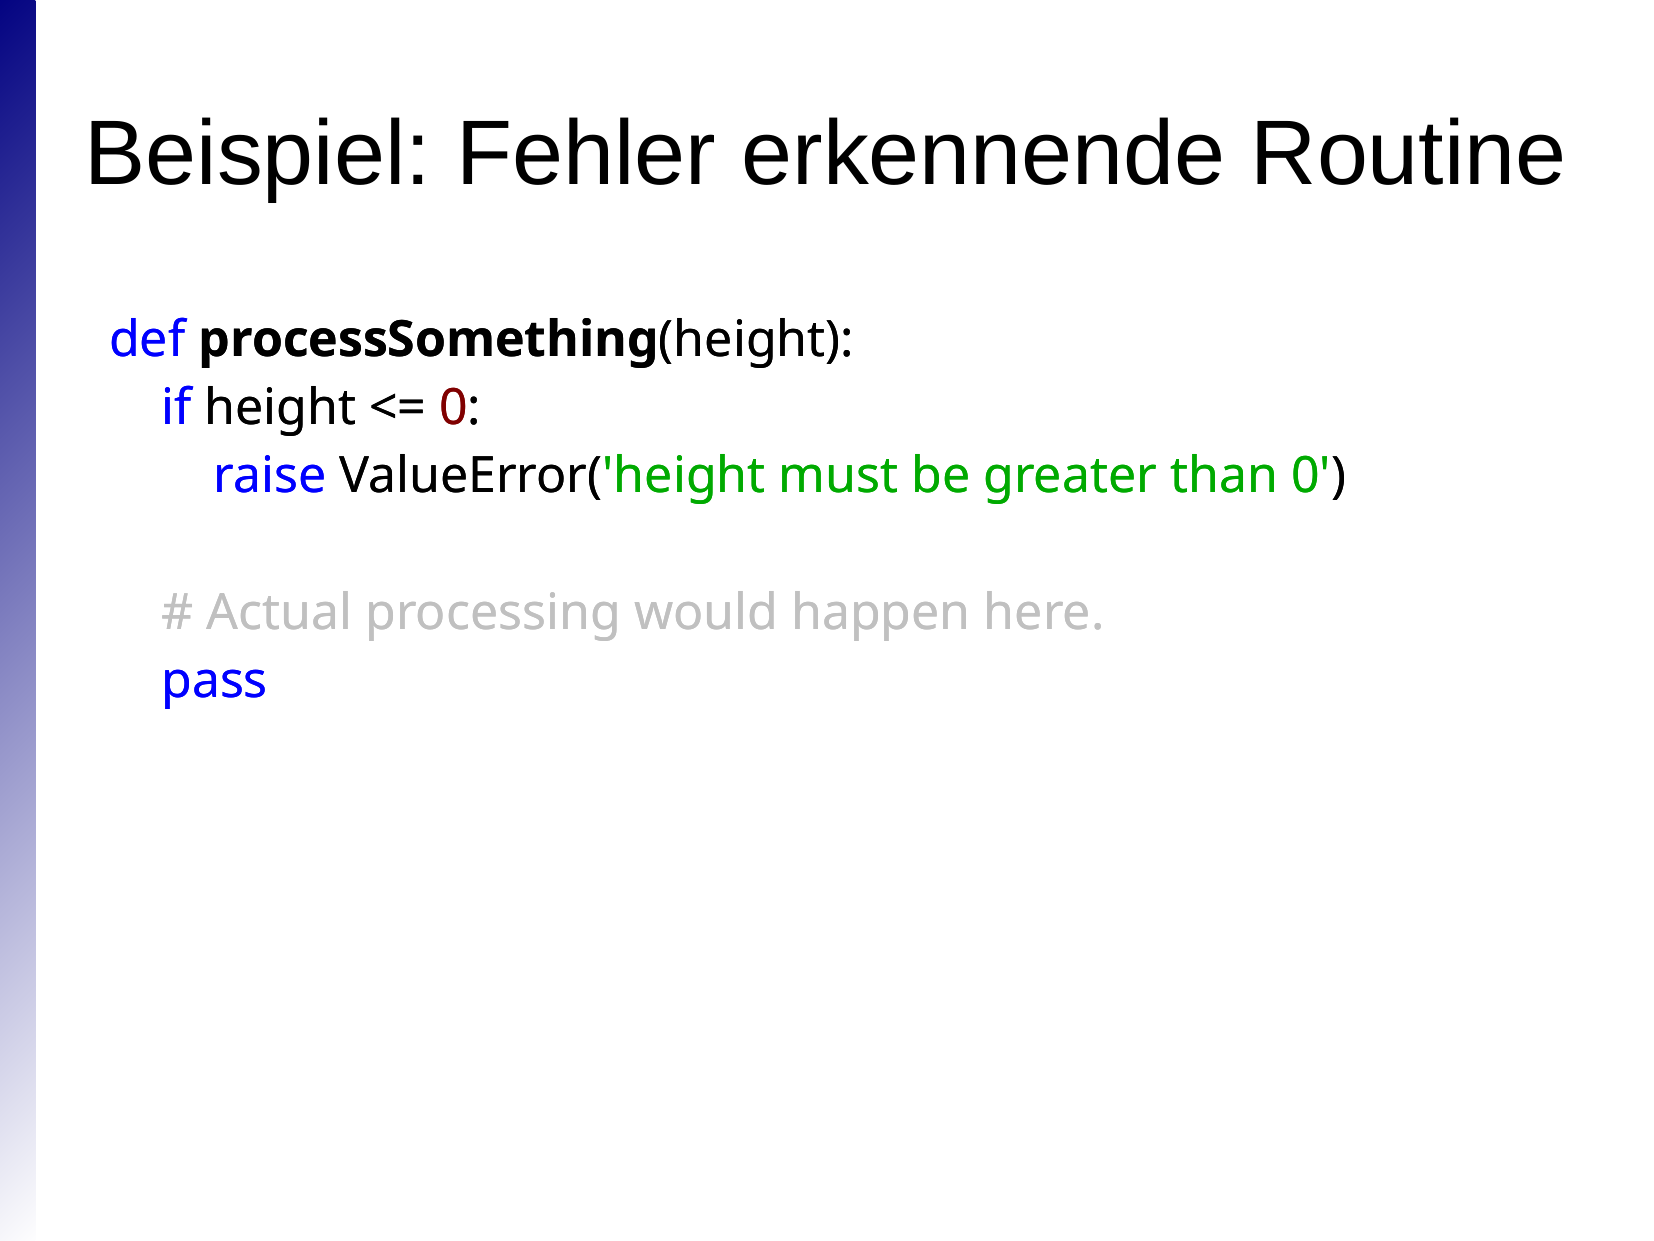

# Beispiel: Fehler erkennende Routine
def processSomething(height):
 if height <= 0:
 raise ValueError('height must be greater than 0')
 # Actual processing would happen here.
 pass
def processSomething(height):
 if height <= 0:
 raise ValueError('height must be greater than 0')
 # Actual processing would happen here.
 pass